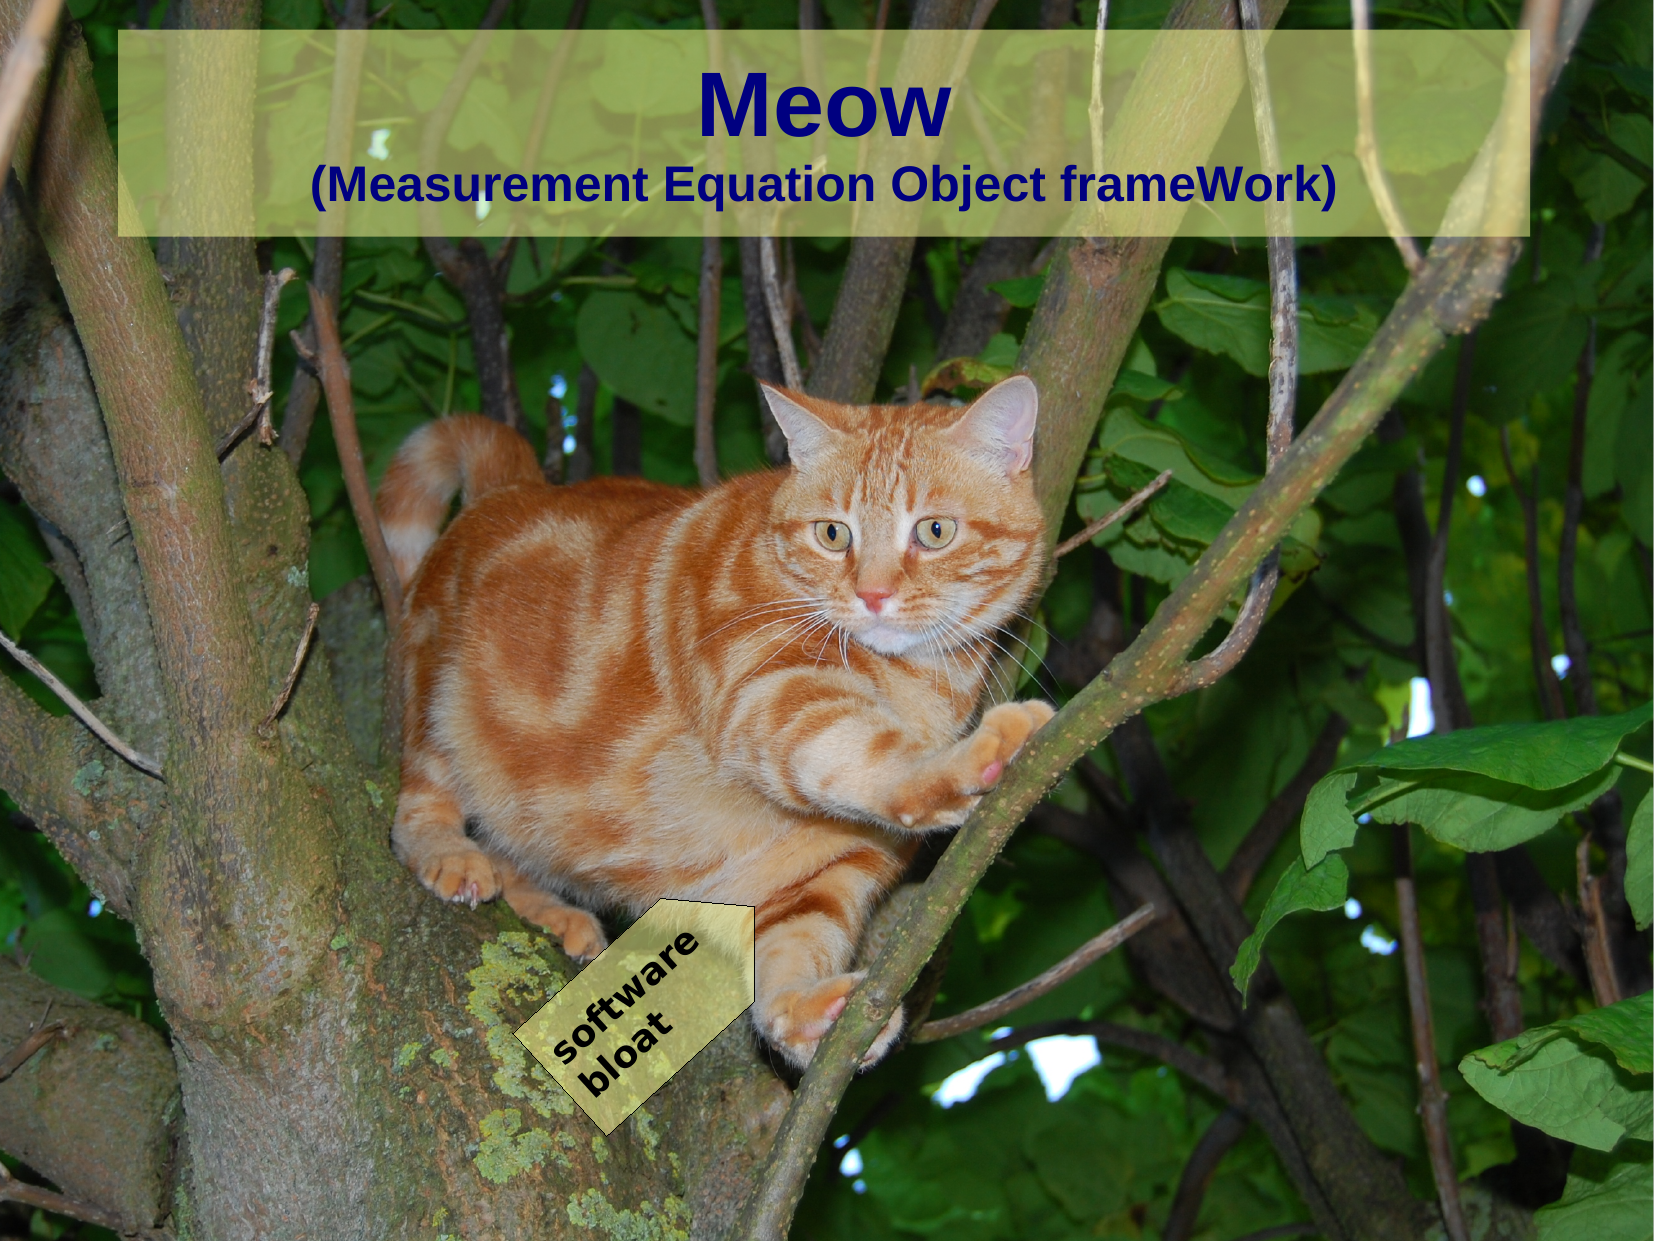

MCCT 2009 Oxford - MeqTree Simulations
4
# Meow (Measurement Equation Object frameWork)
software
bloat